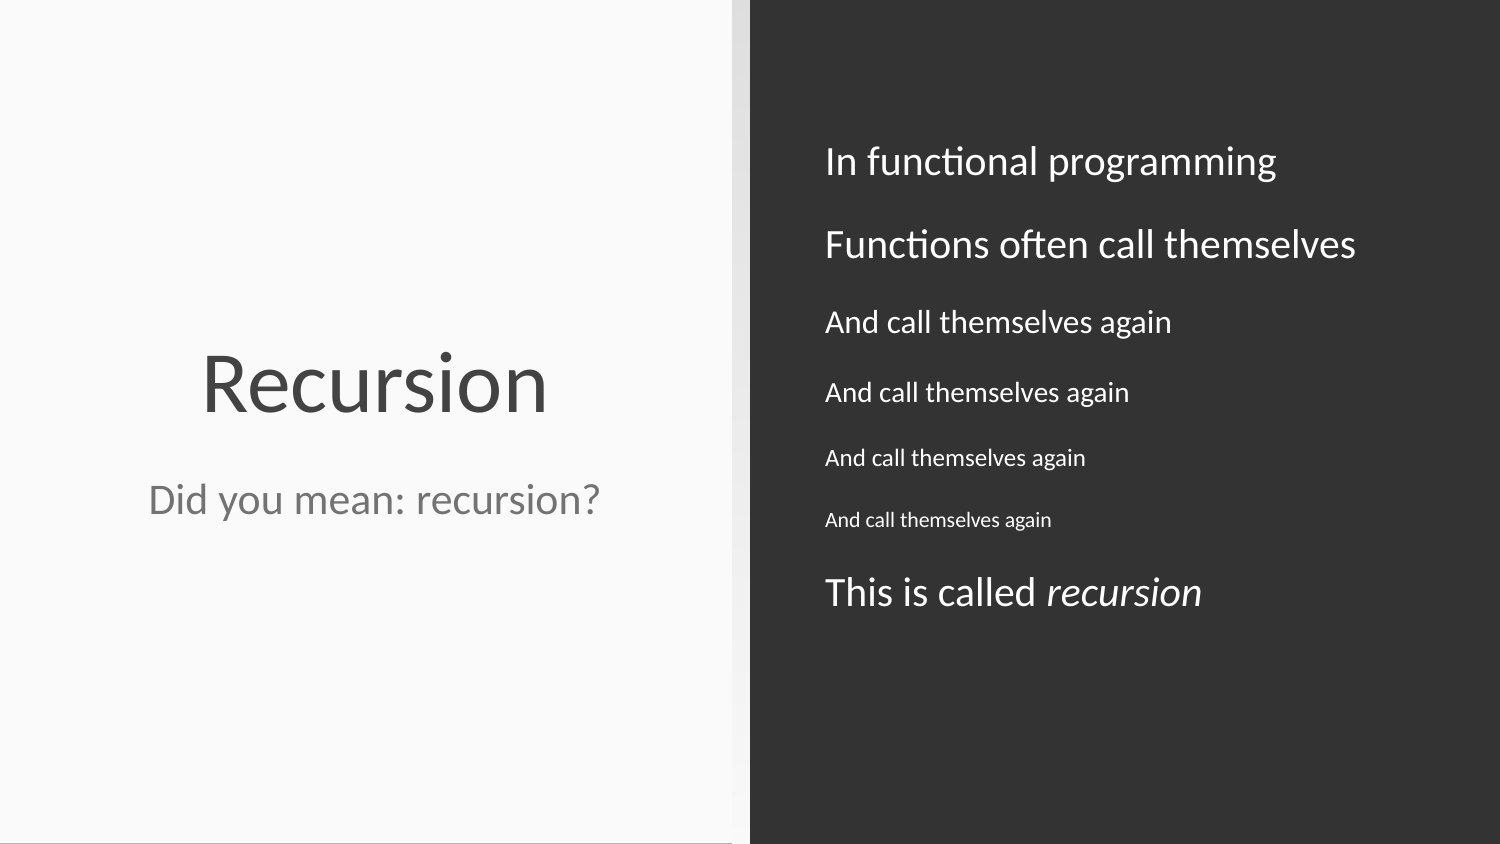

In functional programming
Functions often call themselves
And call themselves again
And call themselves again
And call themselves again
And call themselves again
This is called recursion
# Recursion
Did you mean: recursion?